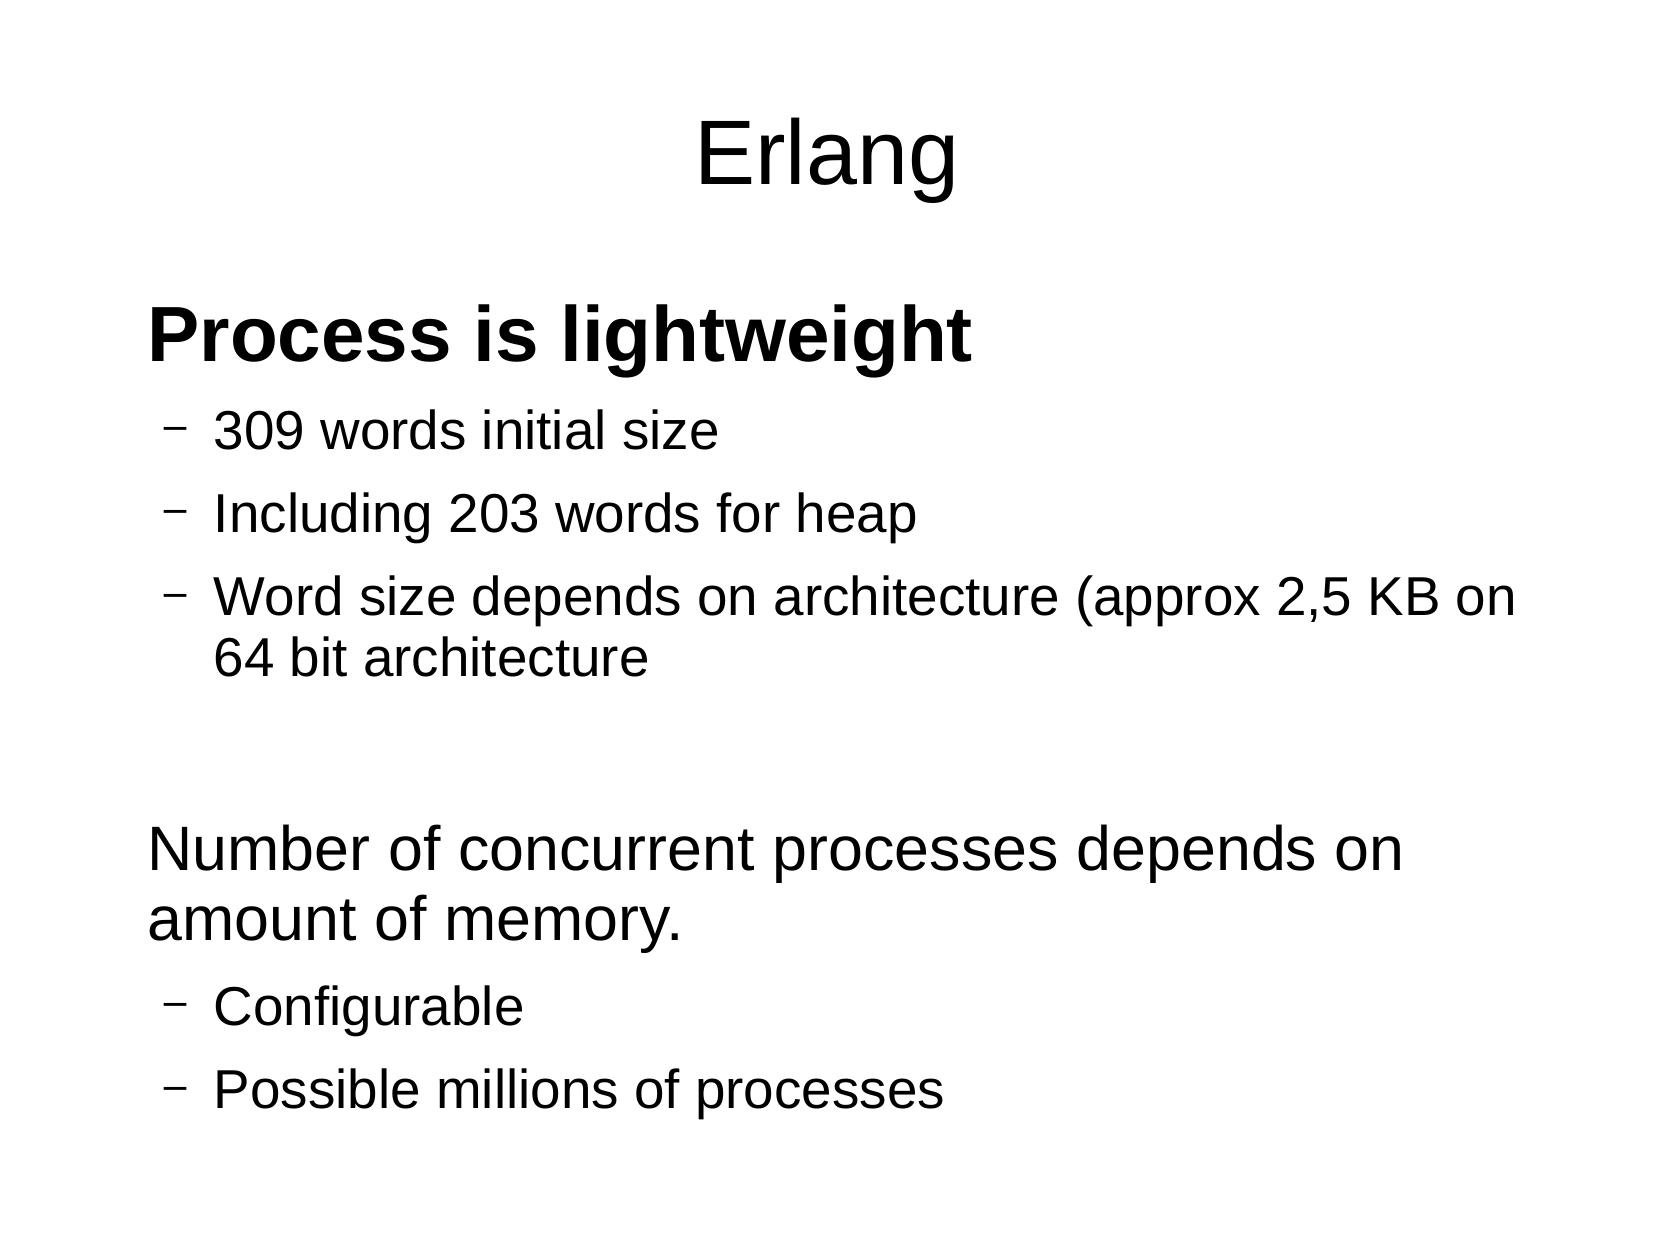

# Erlang
Process is lightweight
309 words initial size
Including 203 words for heap
Word size depends on architecture (approx 2,5 KB on 64 bit architecture
Number of concurrent processes depends on amount of memory.
Configurable
Possible millions of processes